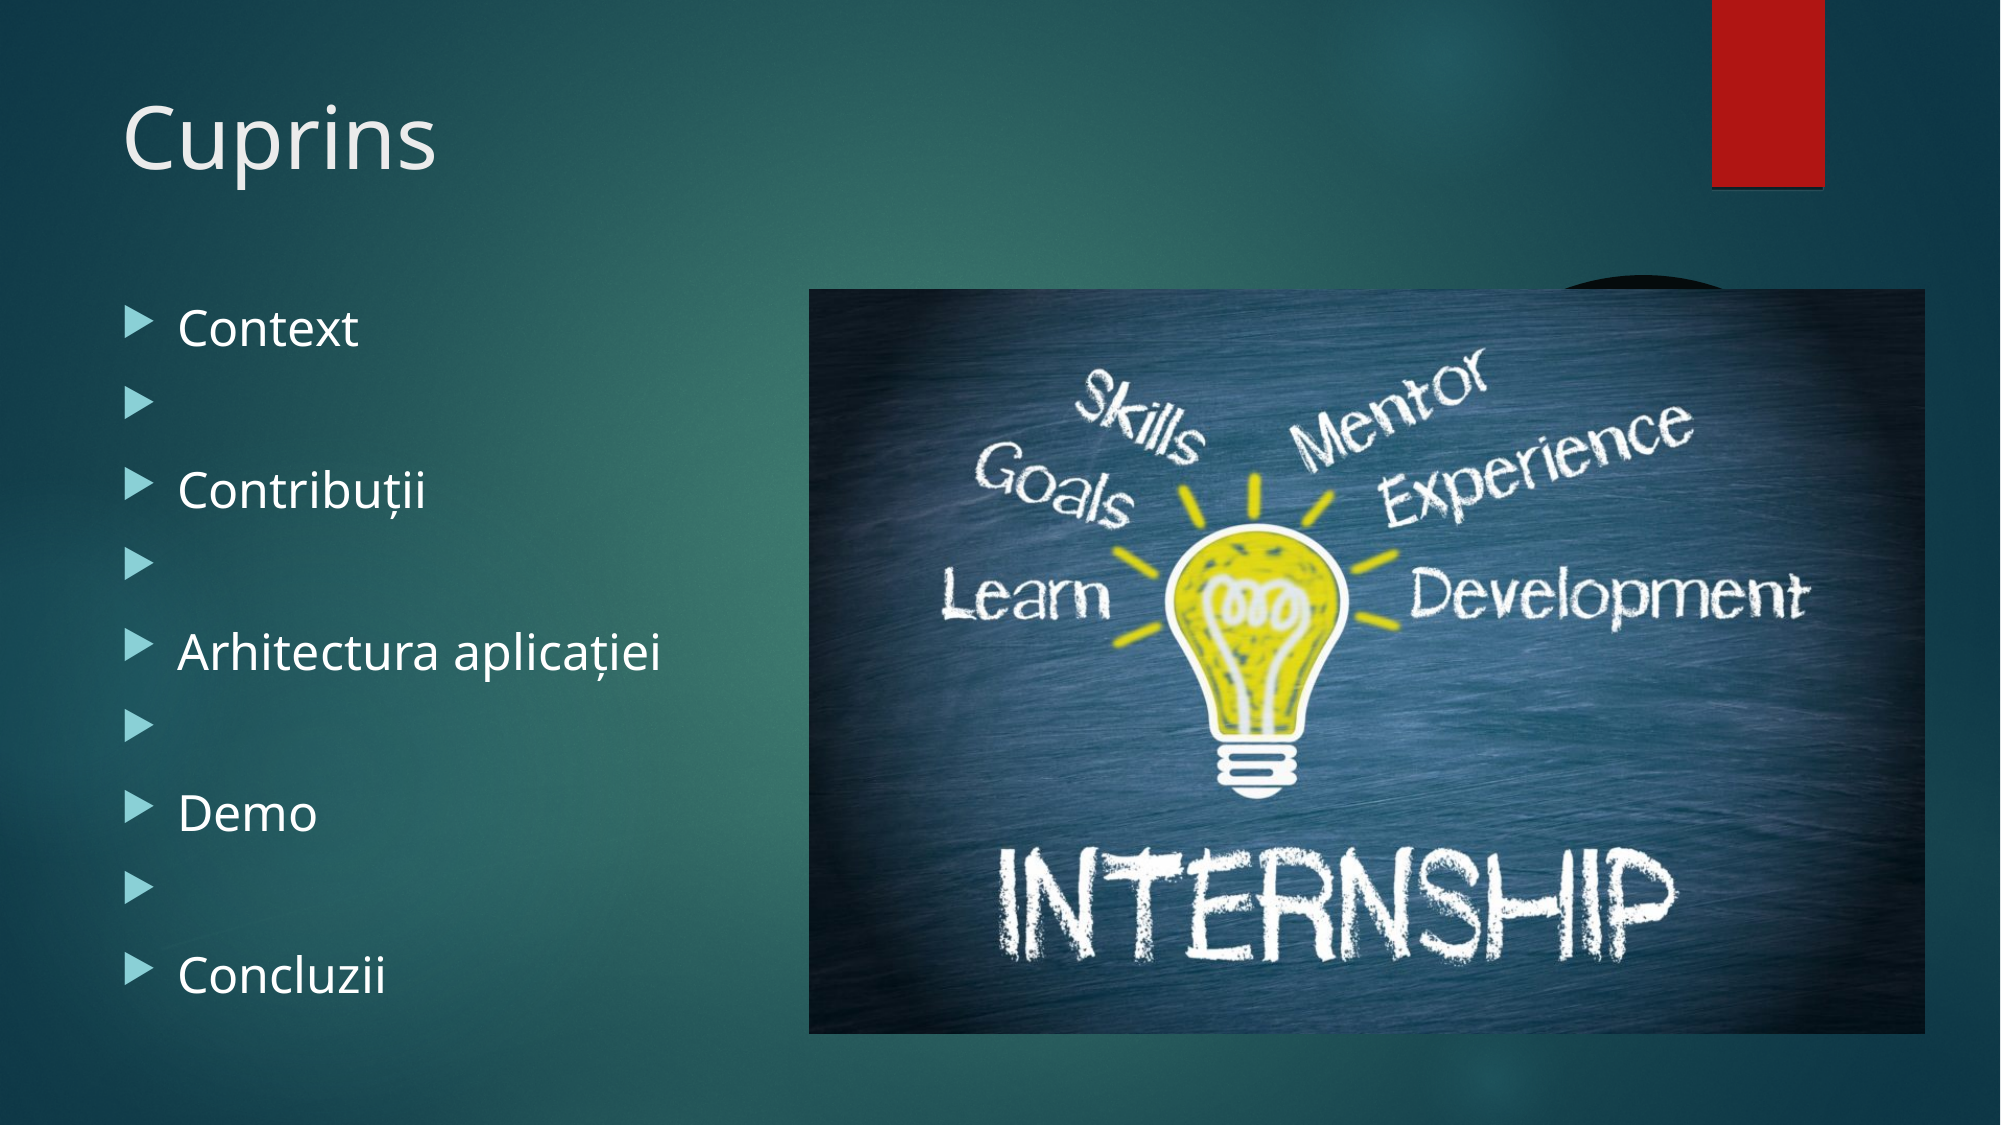

# Cuprins
Context
Contribuții
Arhitectura aplicației
Demo
Concluzii